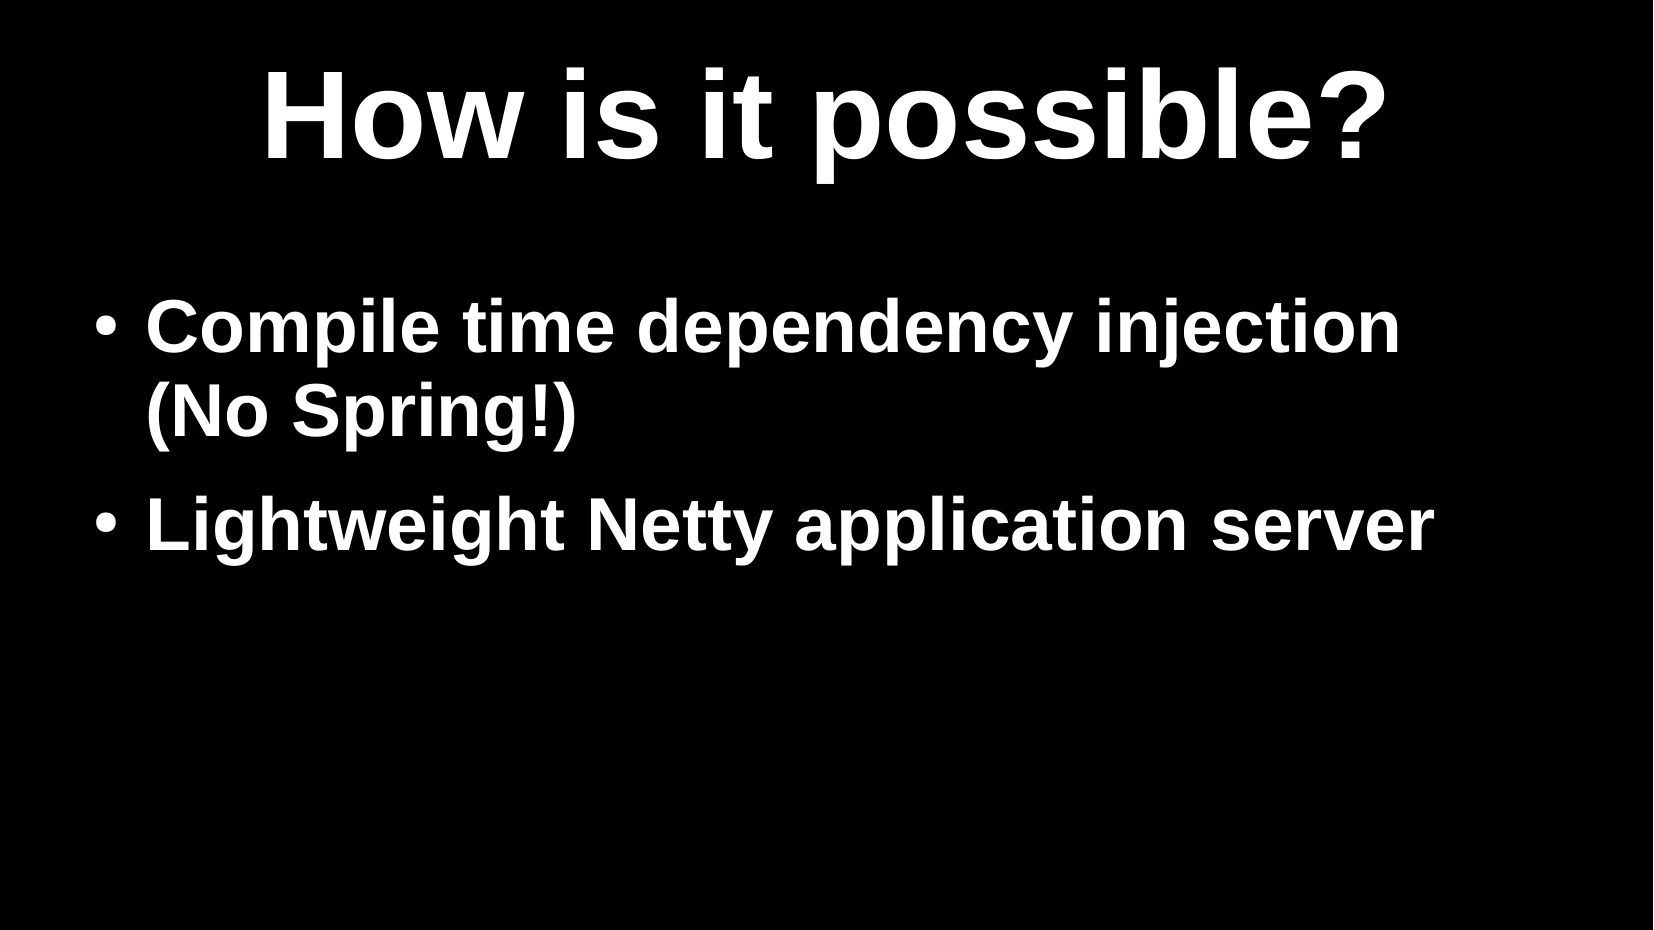

# How is it possible?
Compile time dependency injection
(No Spring!)
Lightweight Netty application server